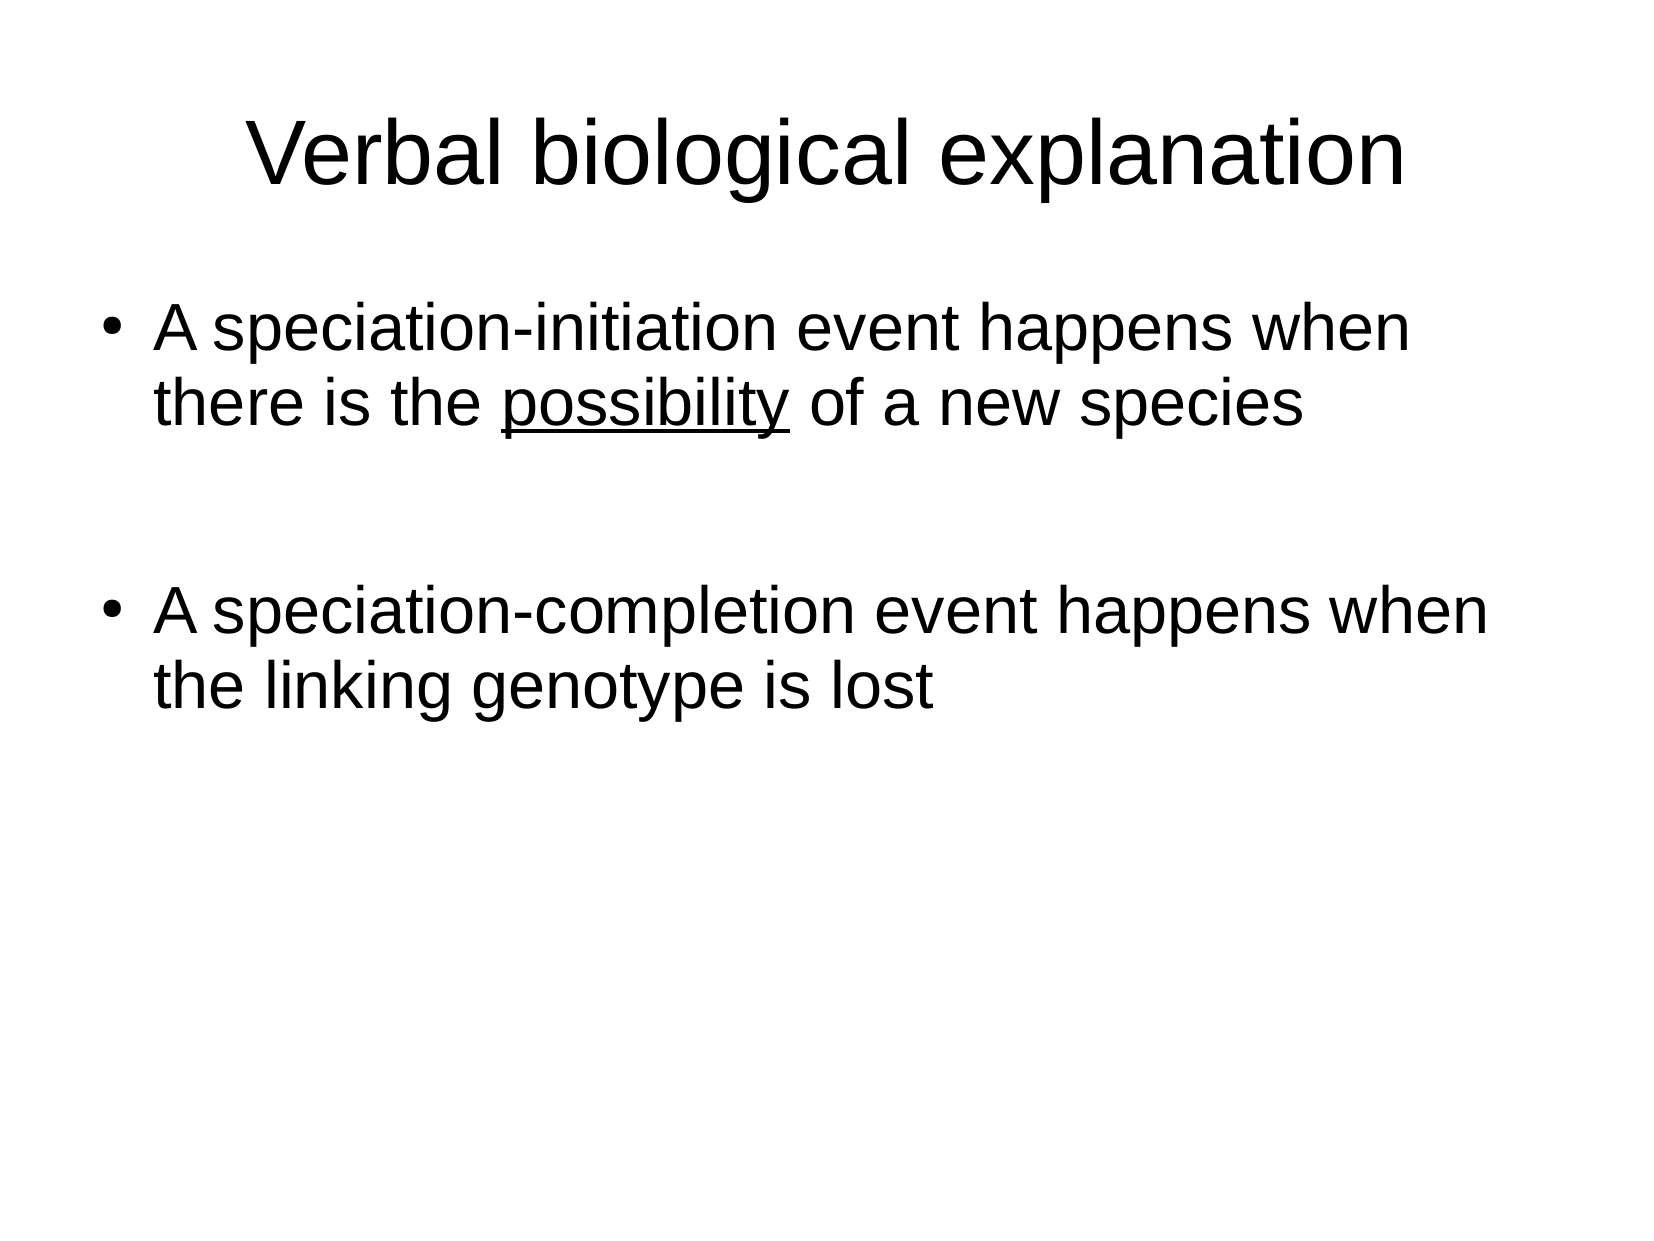

# Verbal biological explanation
A speciation-initiation event happens when there is the possibility of a new species
A speciation-completion event happens when the linking genotype is lost